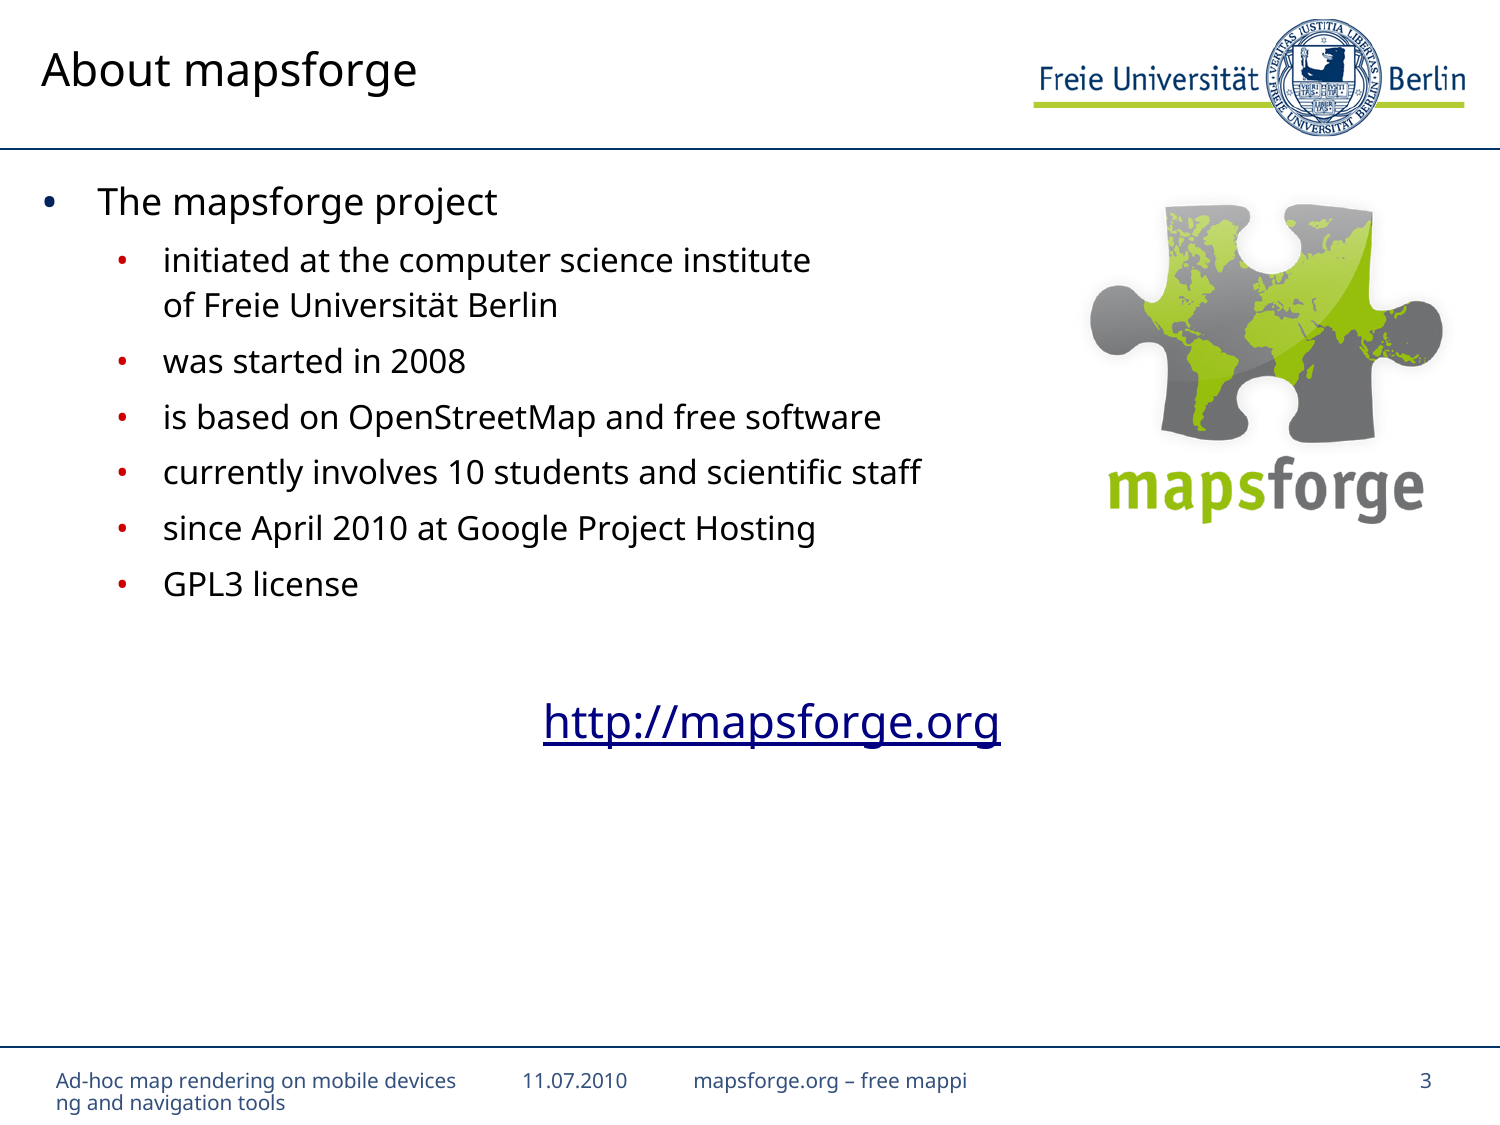

# About mapsforge
The mapsforge project
initiated at the computer science institute
of Freie Universität Berlin
was started in 2008
is based on OpenStreetMap and free software
currently involves 10 students and scientific staff
since April 2010 at Google Project Hosting
GPL3 license
http://mapsforge.org
Ad-hoc map rendering on mobile devices 11.07.2010 mapsforge.org – free mapping and navigation tools
3